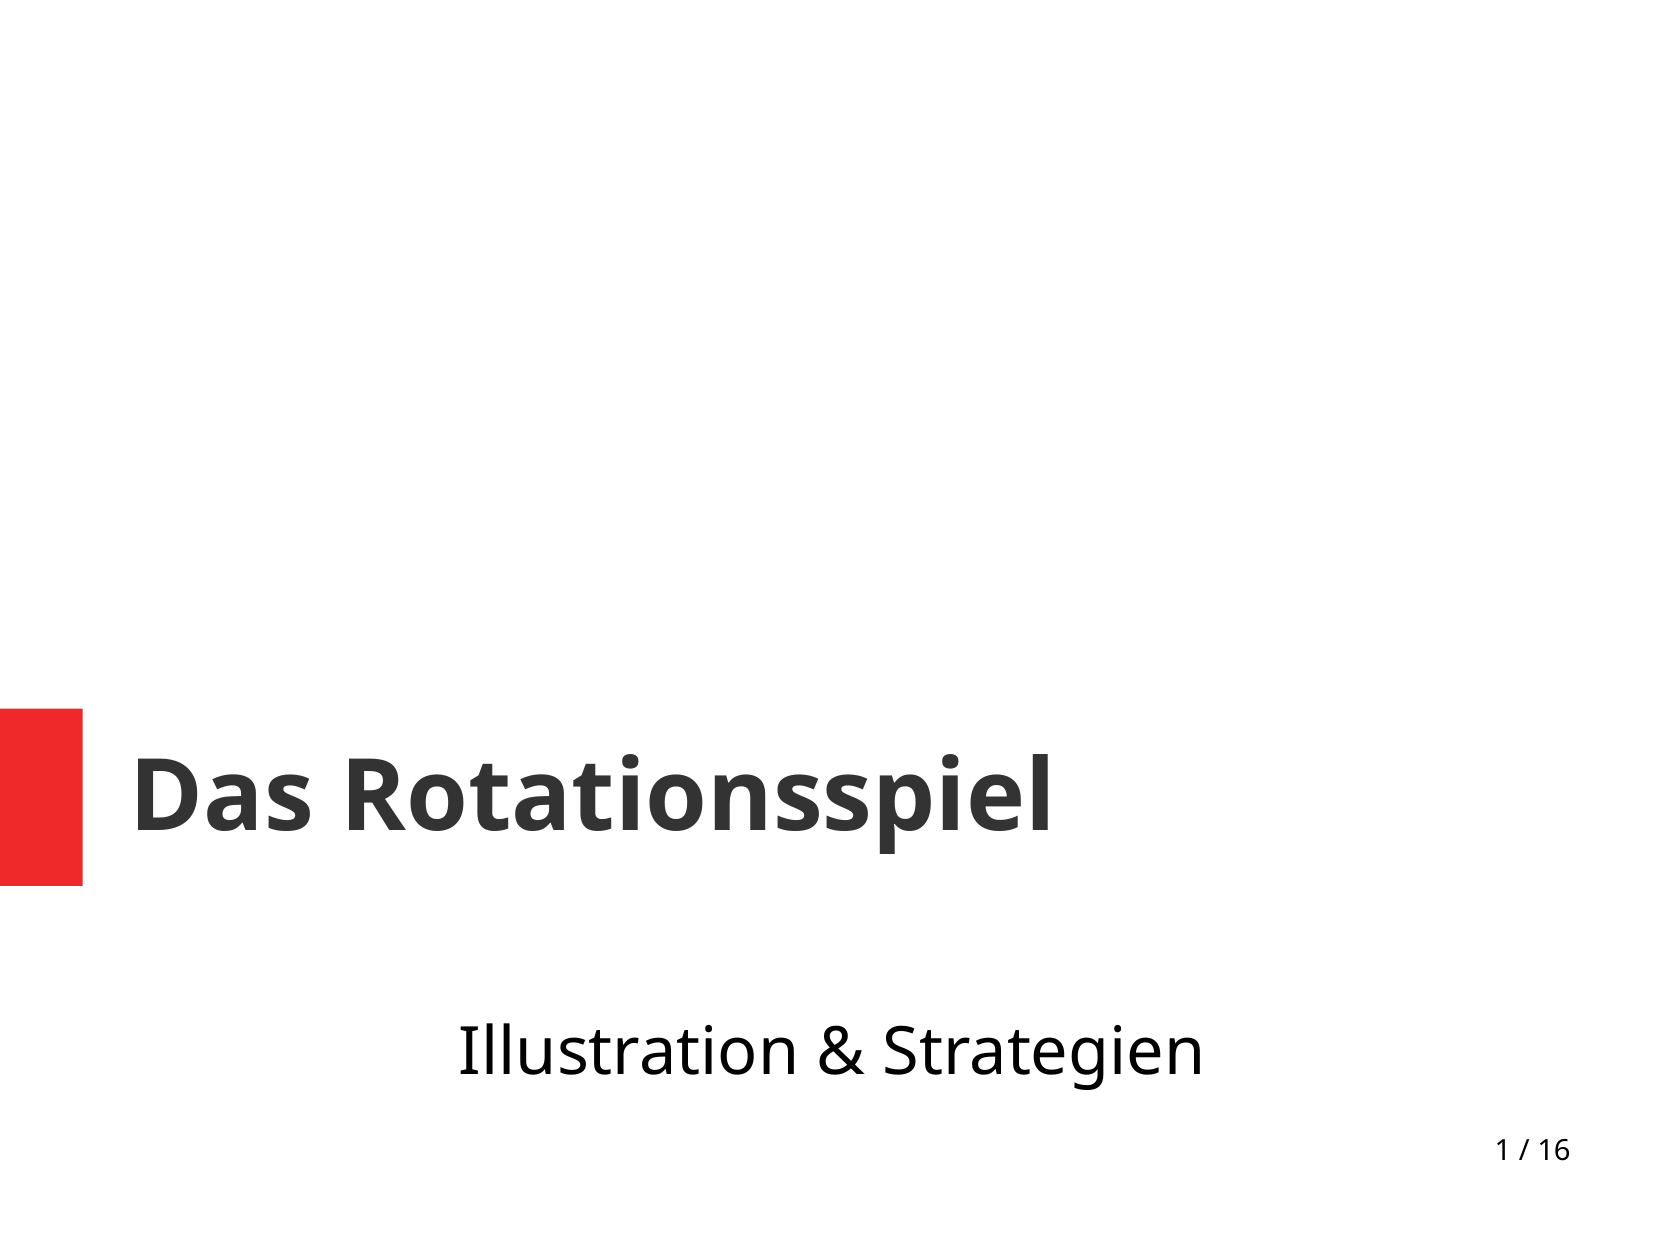

# Das Rotationsspiel
Illustration & Strategien
1